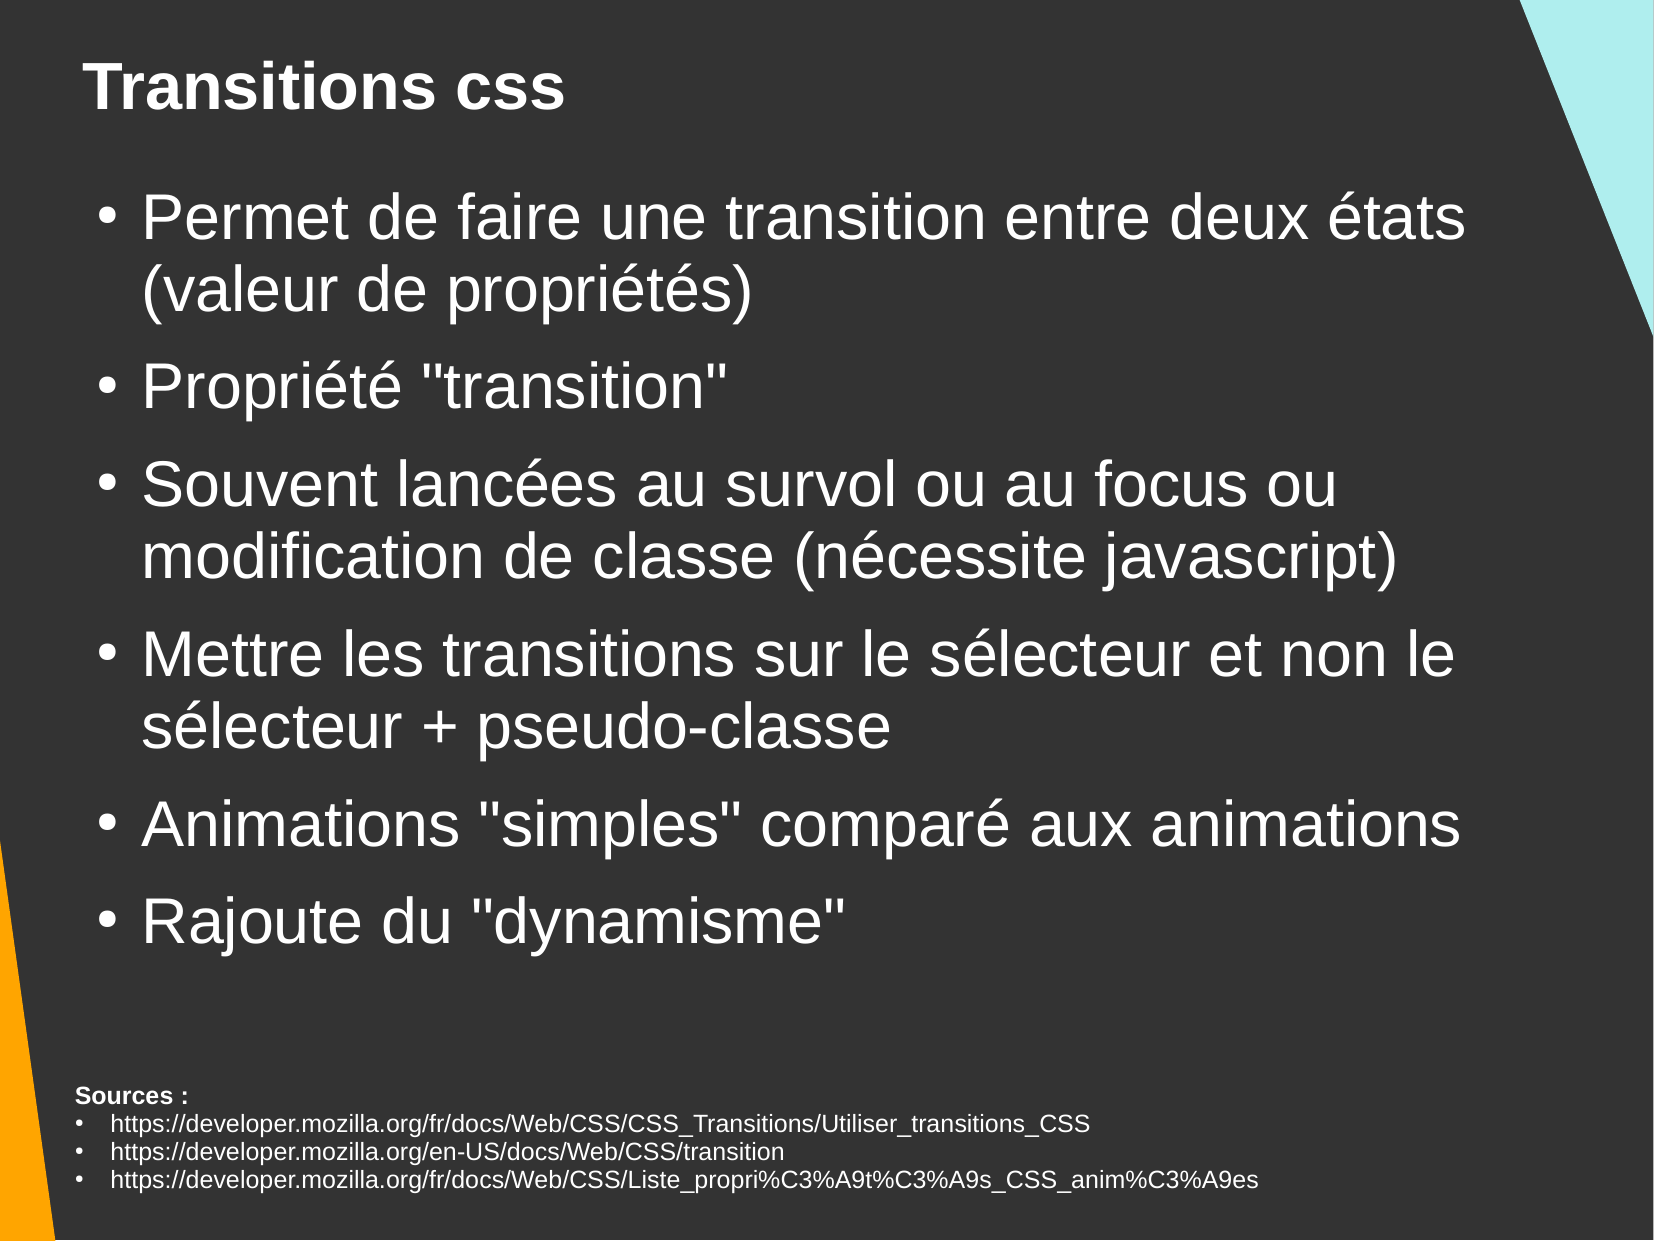

# Transitions css
Permet de faire une transition entre deux états (valeur de propriétés)
Propriété "transition"
Souvent lancées au survol ou au focus ou modification de classe (nécessite javascript)
Mettre les transitions sur le sélecteur et non le sélecteur + pseudo-classe
Animations "simples" comparé aux animations
Rajoute du "dynamisme"
Sources :
https://developer.mozilla.org/fr/docs/Web/CSS/CSS_Transitions/Utiliser_transitions_CSS
https://developer.mozilla.org/en-US/docs/Web/CSS/transition
https://developer.mozilla.org/fr/docs/Web/CSS/Liste_propri%C3%A9t%C3%A9s_CSS_anim%C3%A9es